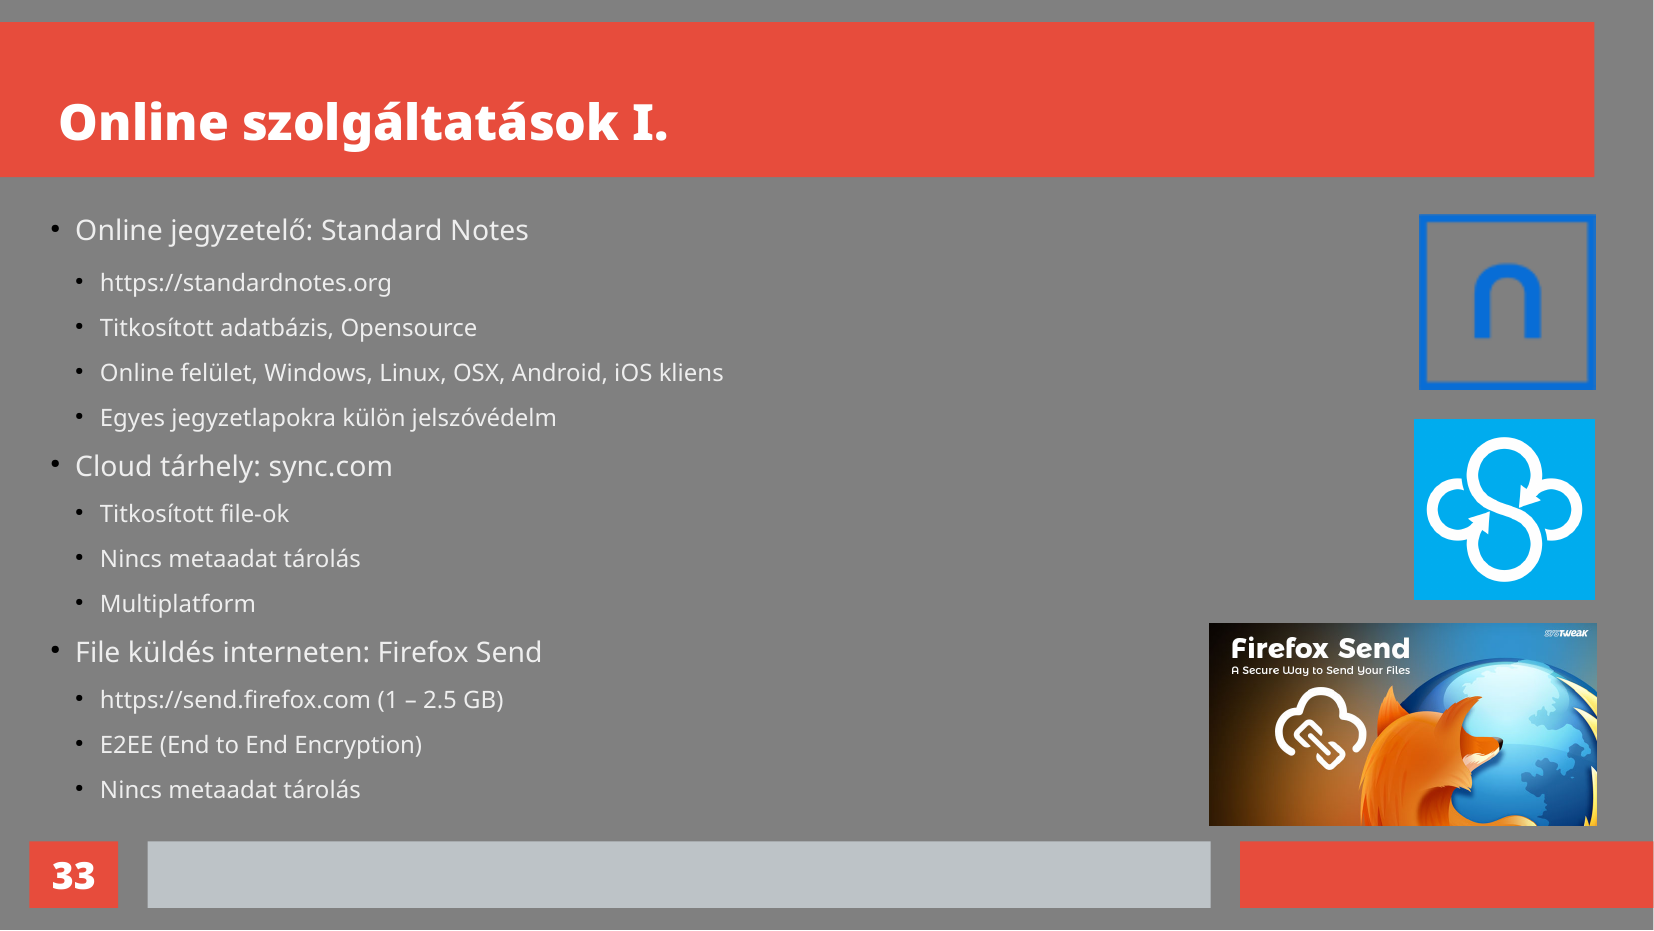

# Online szolgáltatások I.
Online jegyzetelő: Standard Notes
https://standardnotes.org
Titkosított adatbázis, Opensource
Online felület, Windows, Linux, OSX, Android, iOS kliens
Egyes jegyzetlapokra külön jelszóvédelm
Cloud tárhely: sync.com
Titkosított file-ok
Nincs metaadat tárolás
Multiplatform
File küldés interneten: Firefox Send
https://send.firefox.com (1 – 2.5 GB)
E2EE (End to End Encryption)
Nincs metaadat tárolás
33